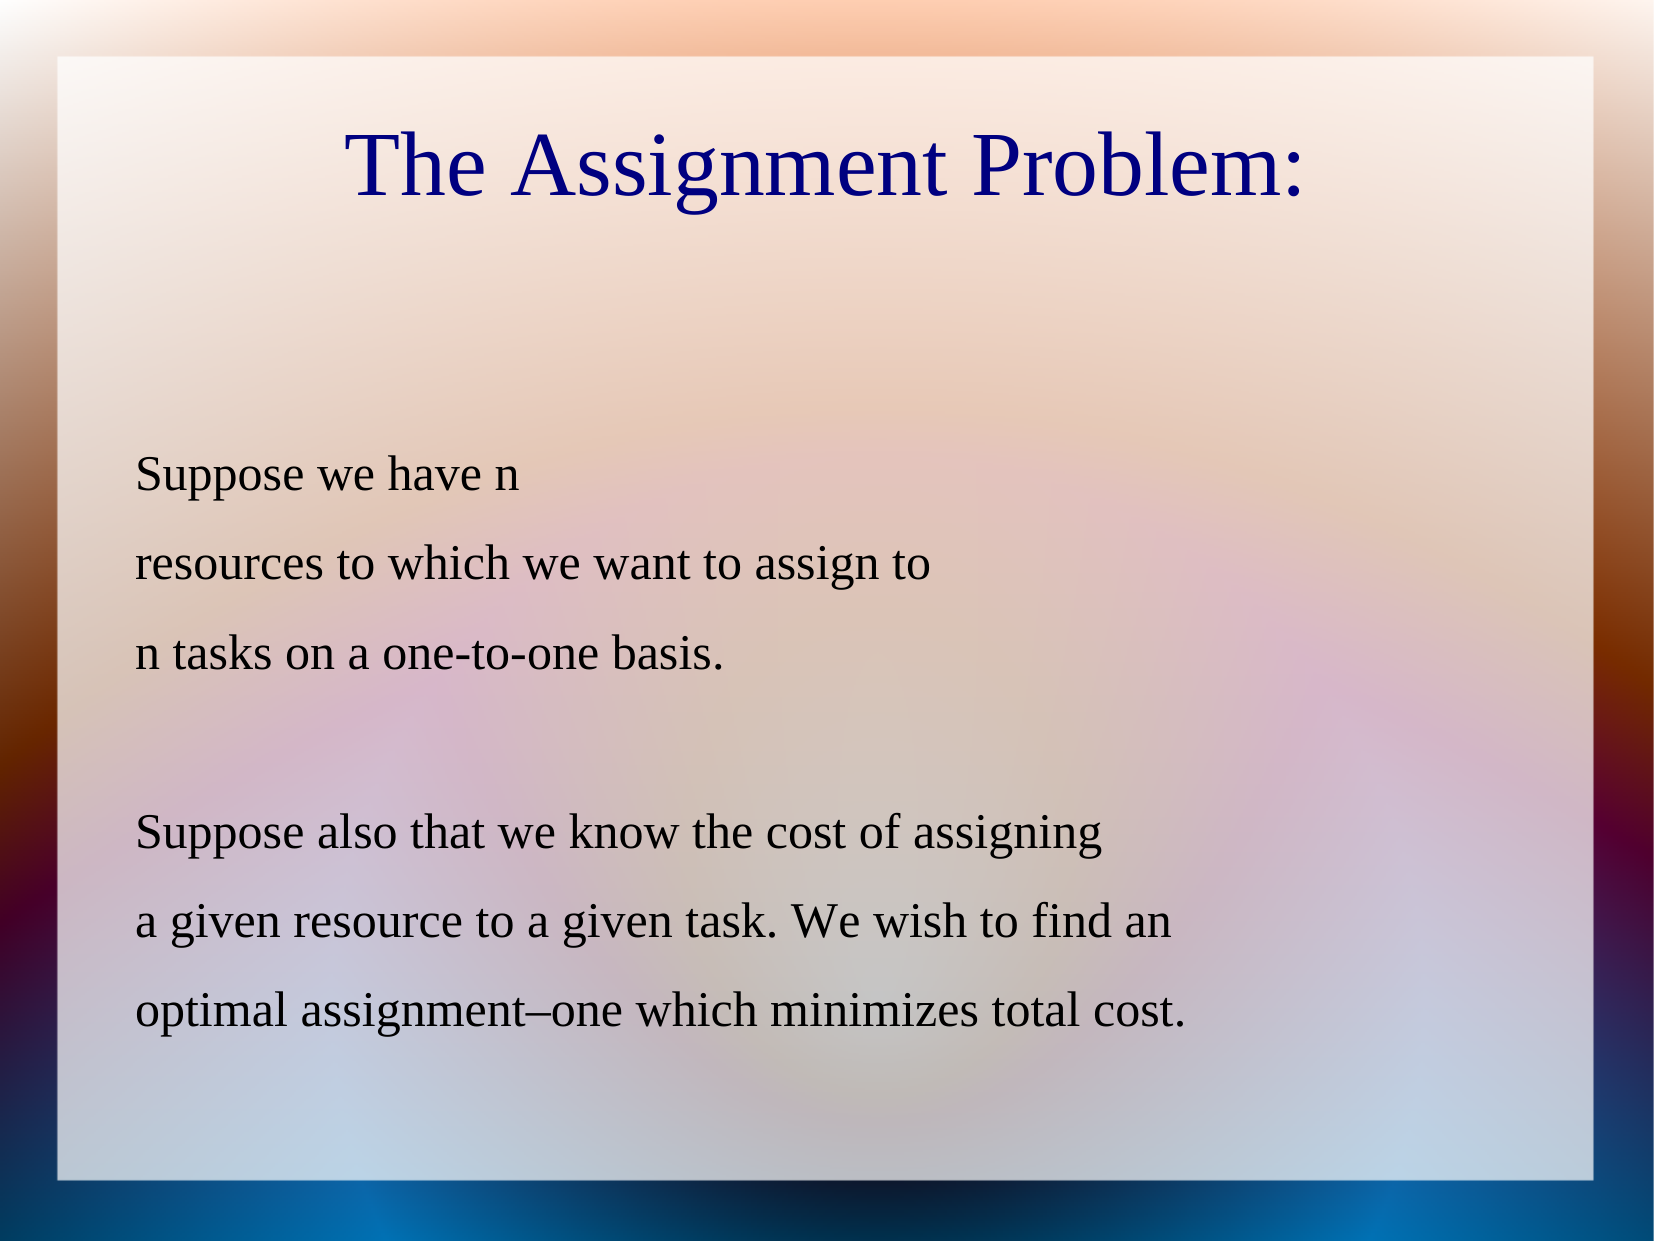

# The Assignment Problem:
Suppose we have n
resources to which we want to assign to
n tasks on a one-to-one basis.
Suppose also that we know the cost of assigning
a given resource to a given task. We wish to find an
optimal assignment–one which minimizes total cost.